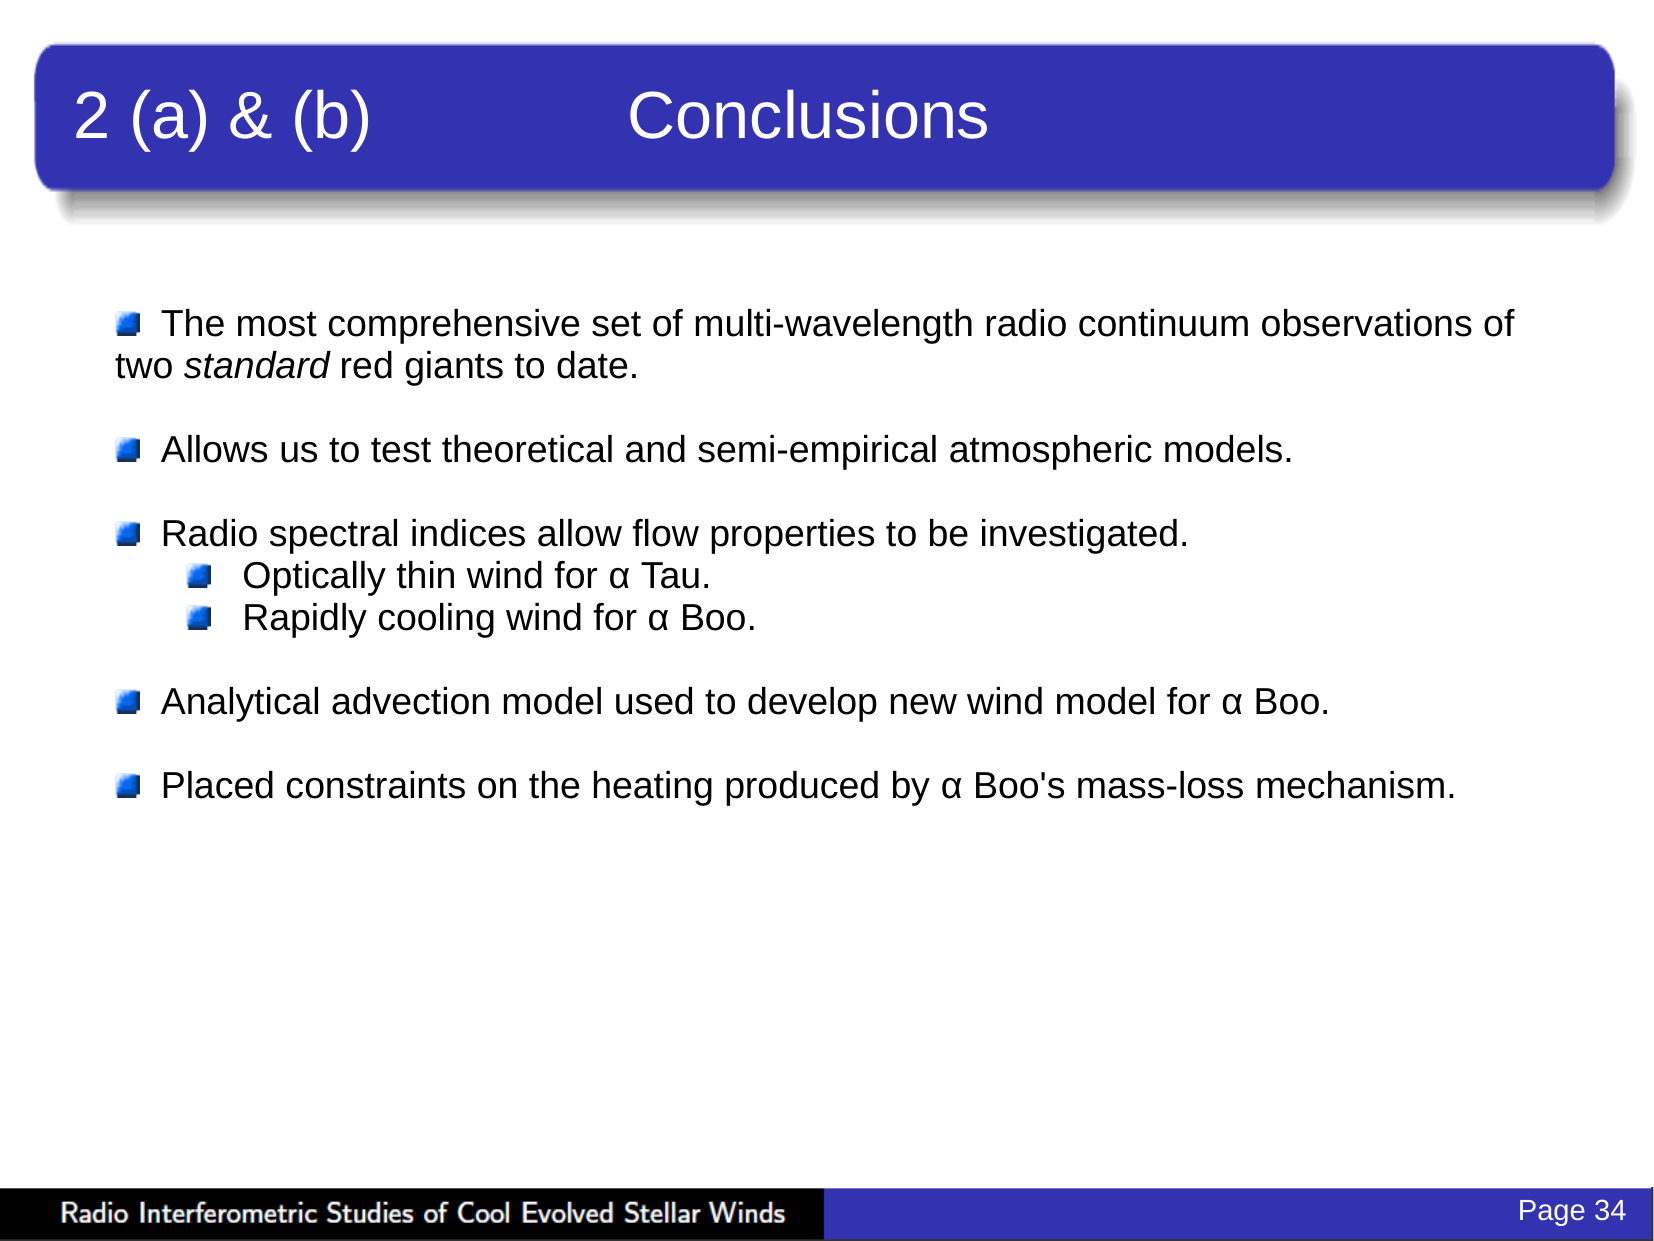

2 (a) & (b)			 Conclusions
 The most comprehensive set of multi-wavelength radio continuum observations of two standard red giants to date.
 Allows us to test theoretical and semi-empirical atmospheric models.
 Radio spectral indices allow flow properties to be investigated.
 Optically thin wind for α Tau.
 Rapidly cooling wind for α Boo.
 Analytical advection model used to develop new wind model for α Boo.
 Placed constraints on the heating produced by α Boo's mass-loss mechanism.
Page 34